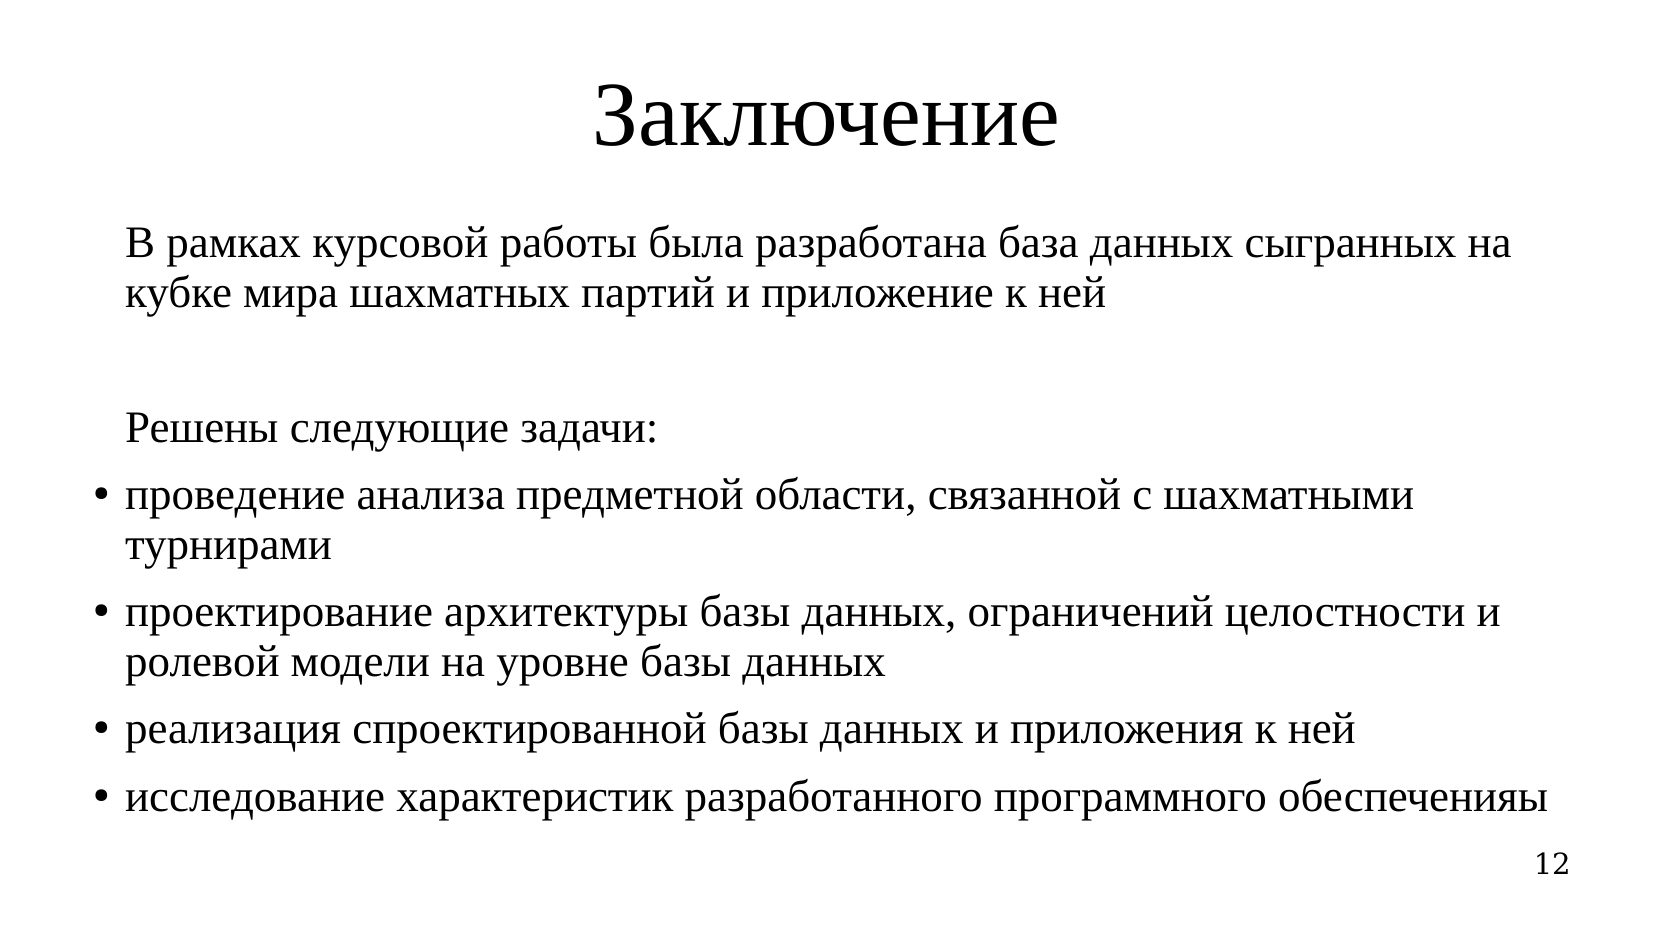

# Заключение
В рамках курсовой работы была разработана база данных сыгранных на кубке мира шахматных партий и приложение к ней
Решены следующие задачи:
проведение анализа предметной области, связанной с шахматными турнирами
проектирование архитектуры базы данных, ограничений целостности и ролевой модели на уровне базы данных
реализация спроектированной базы данных и приложения к ней
исследование характеристик разработанного программного обеспеченияы
12